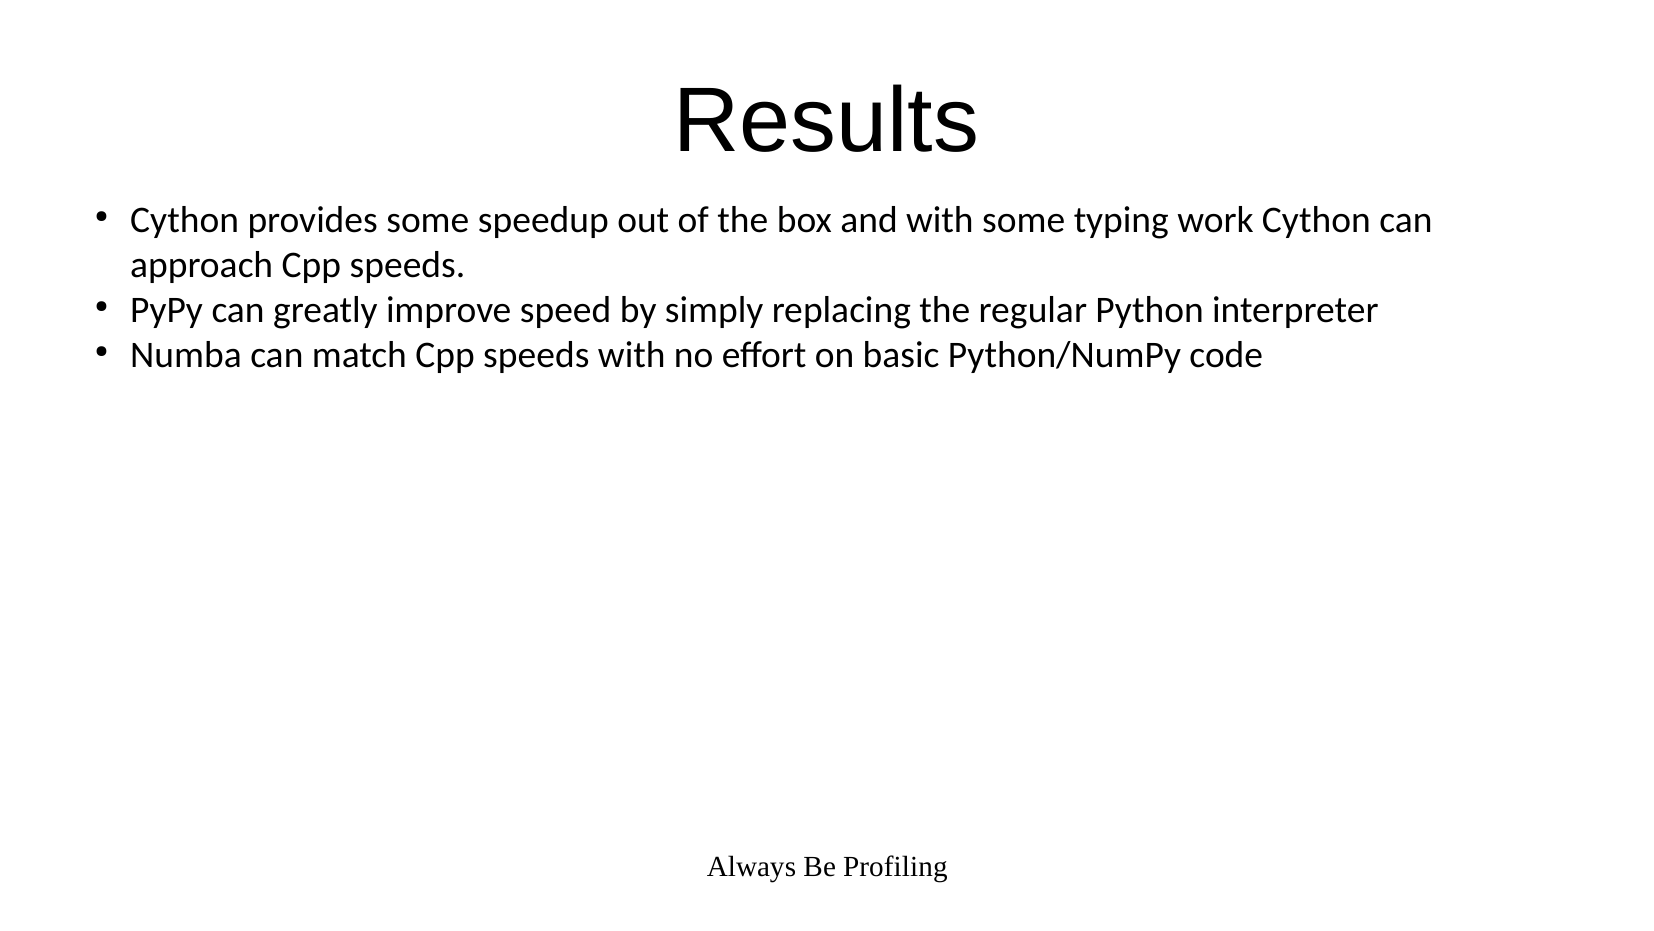

# Results
Cython provides some speedup out of the box and with some typing work Cython can approach Cpp speeds.
PyPy can greatly improve speed by simply replacing the regular Python interpreter
Numba can match Cpp speeds with no effort on basic Python/NumPy code
Always Be Profiling